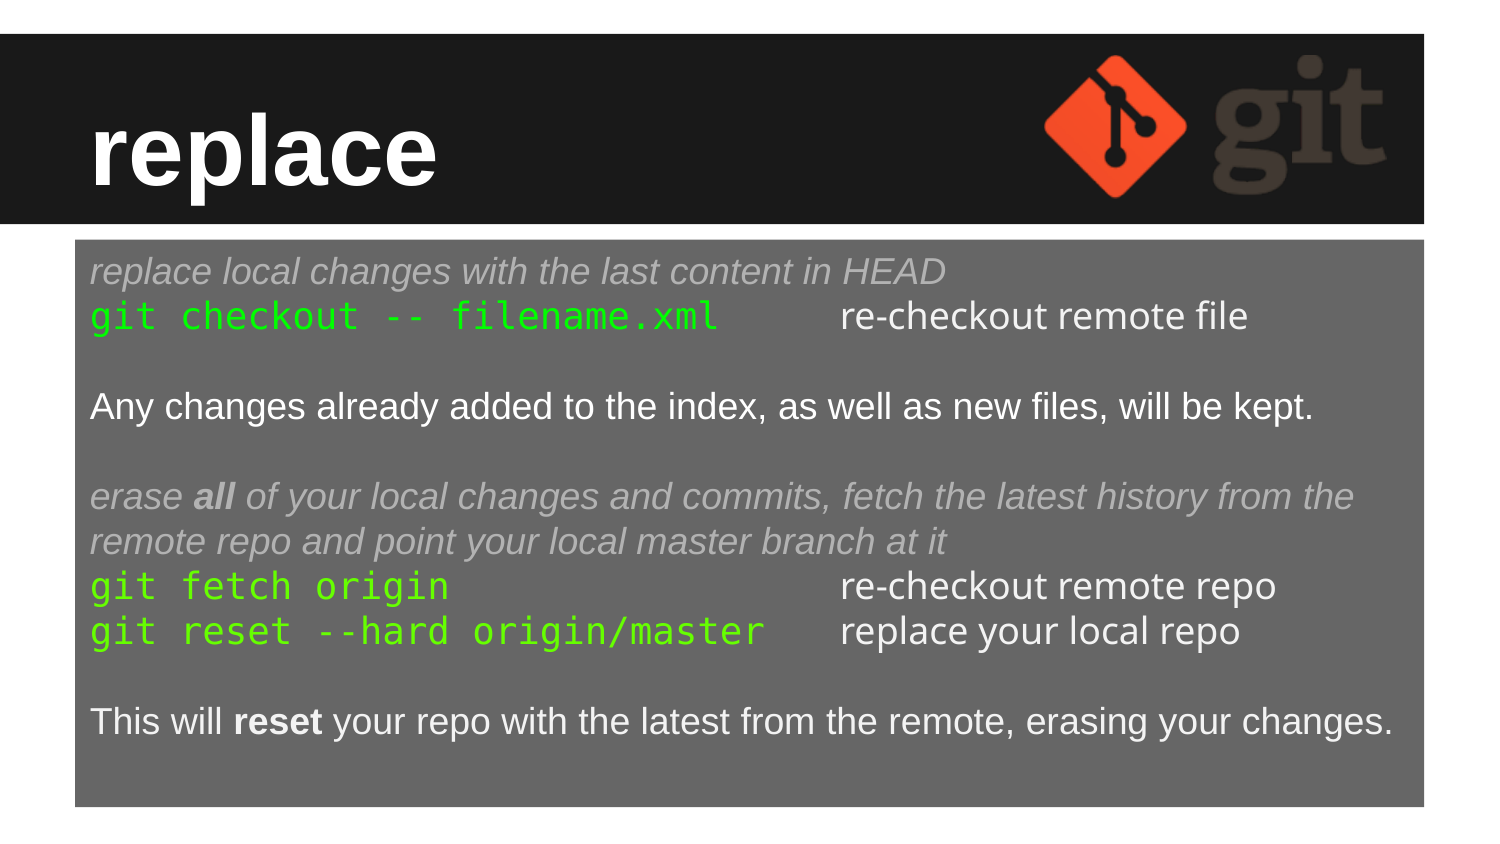

replace
replace local changes with the last content in HEAD
git checkout -- filename.xml		re-checkout remote file
Any changes already added to the index, as well as new files, will be kept.
erase all of your local changes and commits, fetch the latest history from the
remote repo and point your local master branch at it
git fetch origin						re-checkout remote repo
git reset --hard origin/master 	replace your local repo
This will reset your repo with the latest from the remote, erasing your changes.